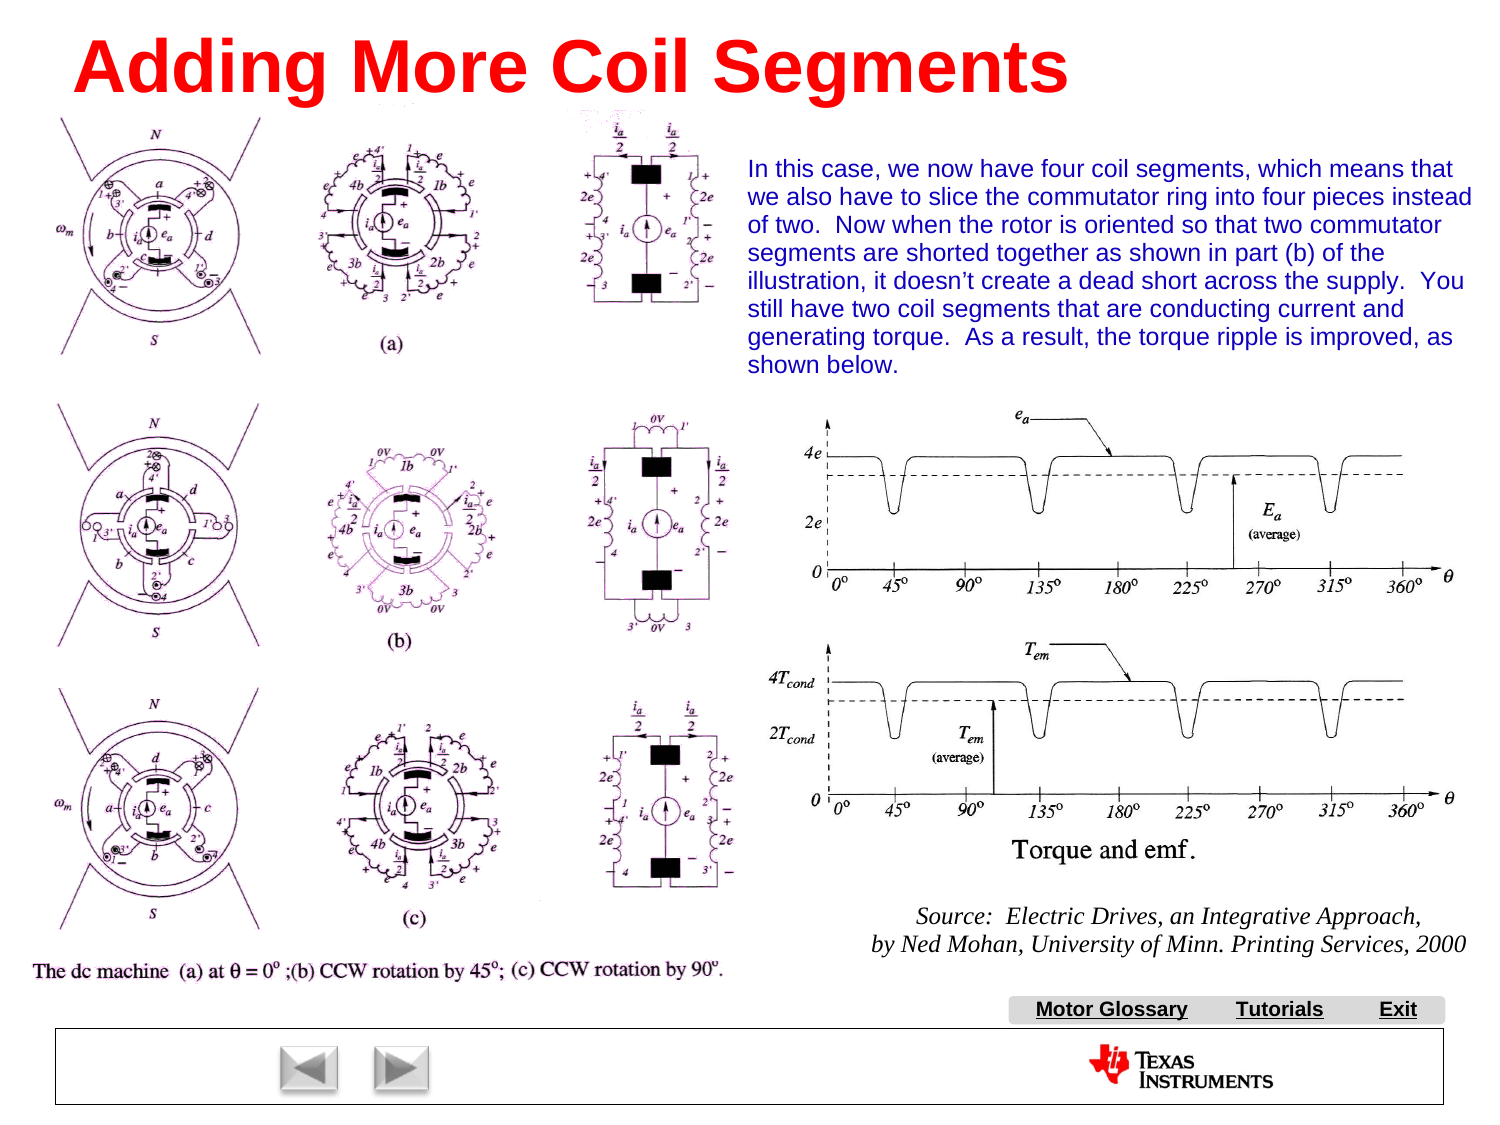

# Adding More Coil Segments
In this case, we now have four coil segments, which means that we also have to slice the commutator ring into four pieces instead of two. Now when the rotor is oriented so that two commutator segments are shorted together as shown in part (b) of the illustration, it doesn’t create a dead short across the supply. You still have two coil segments that are conducting current and generating torque. As a result, the torque ripple is improved, as shown below.
Source: Electric Drives, an Integrative Approach,
by Ned Mohan, University of Minn. Printing Services, 2000